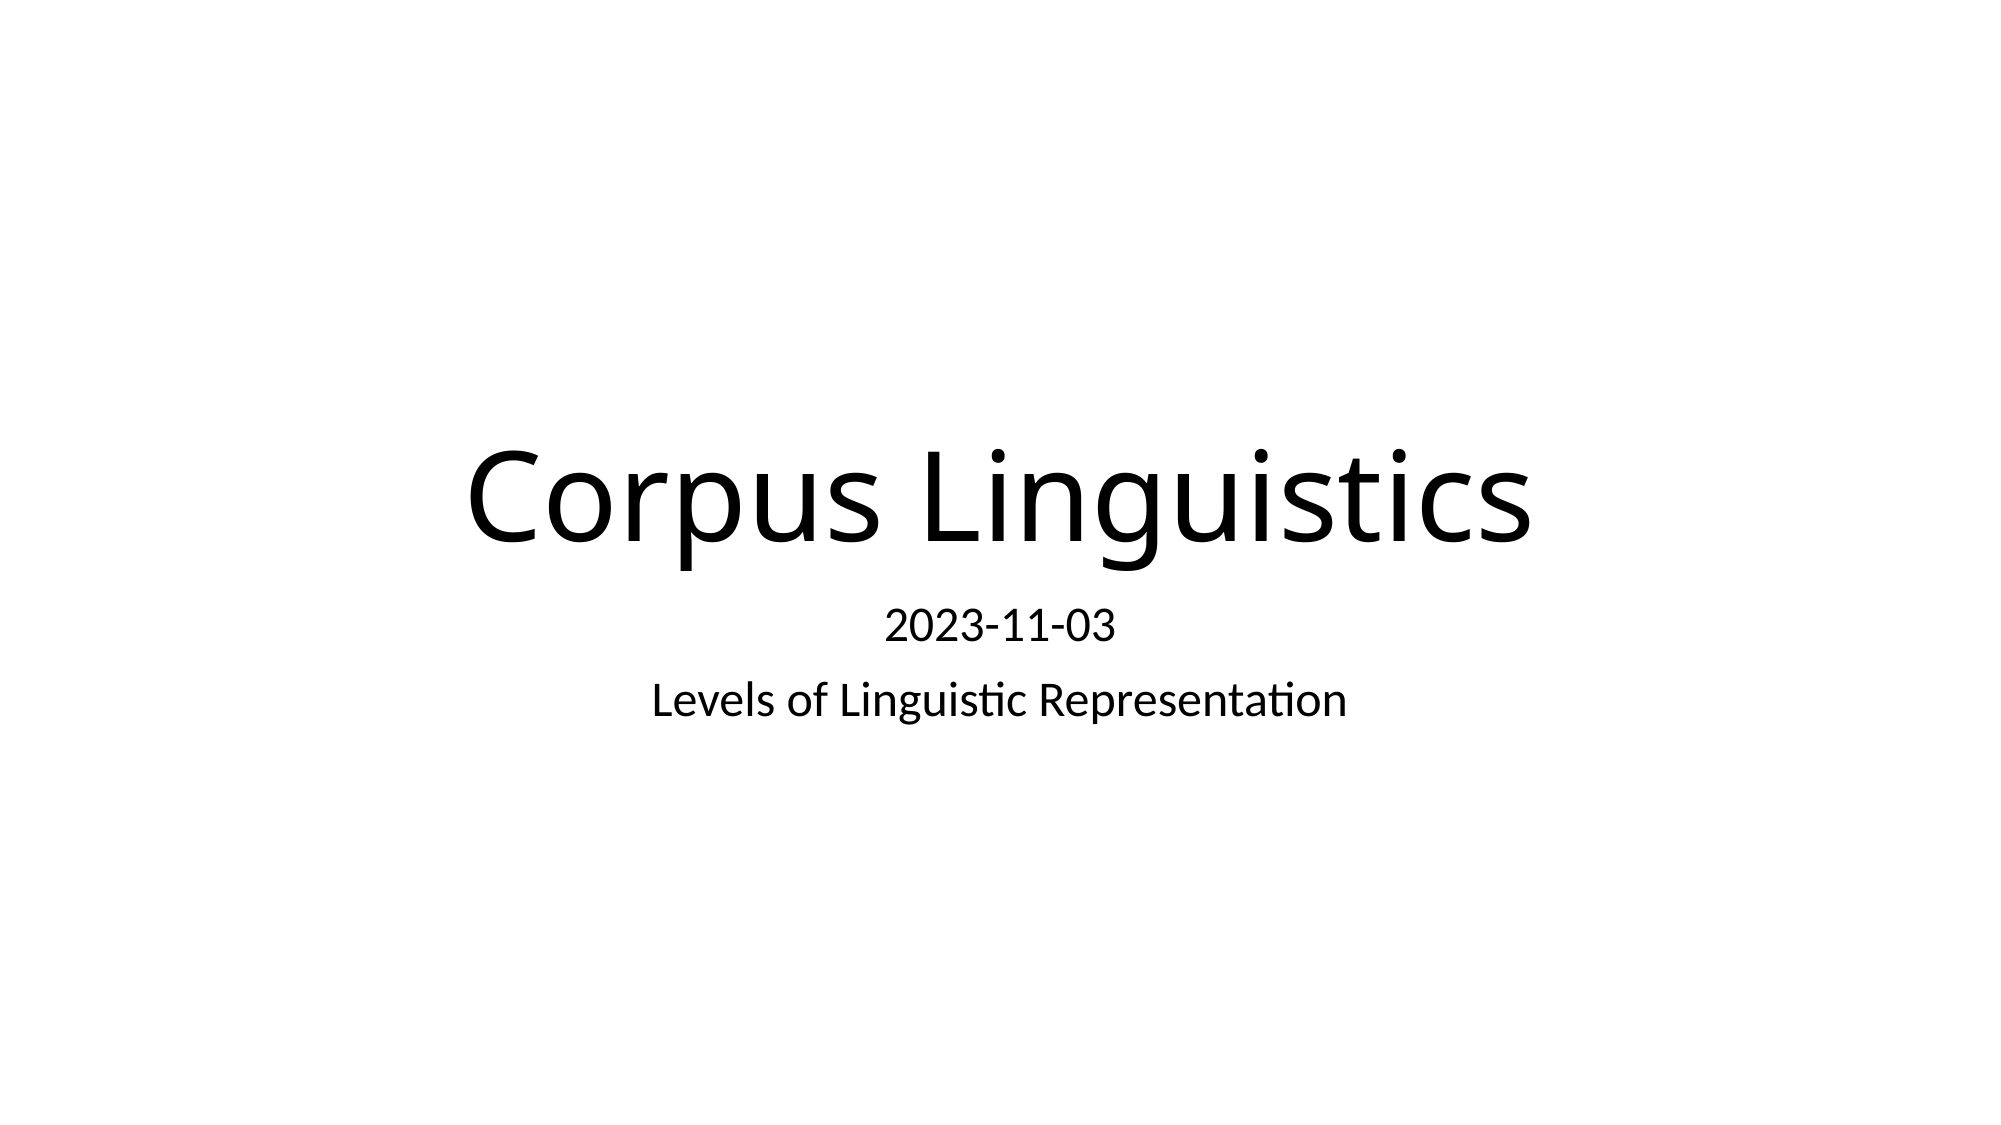

# Corpus Linguistics
2023-11-03
Levels of Linguistic Representation